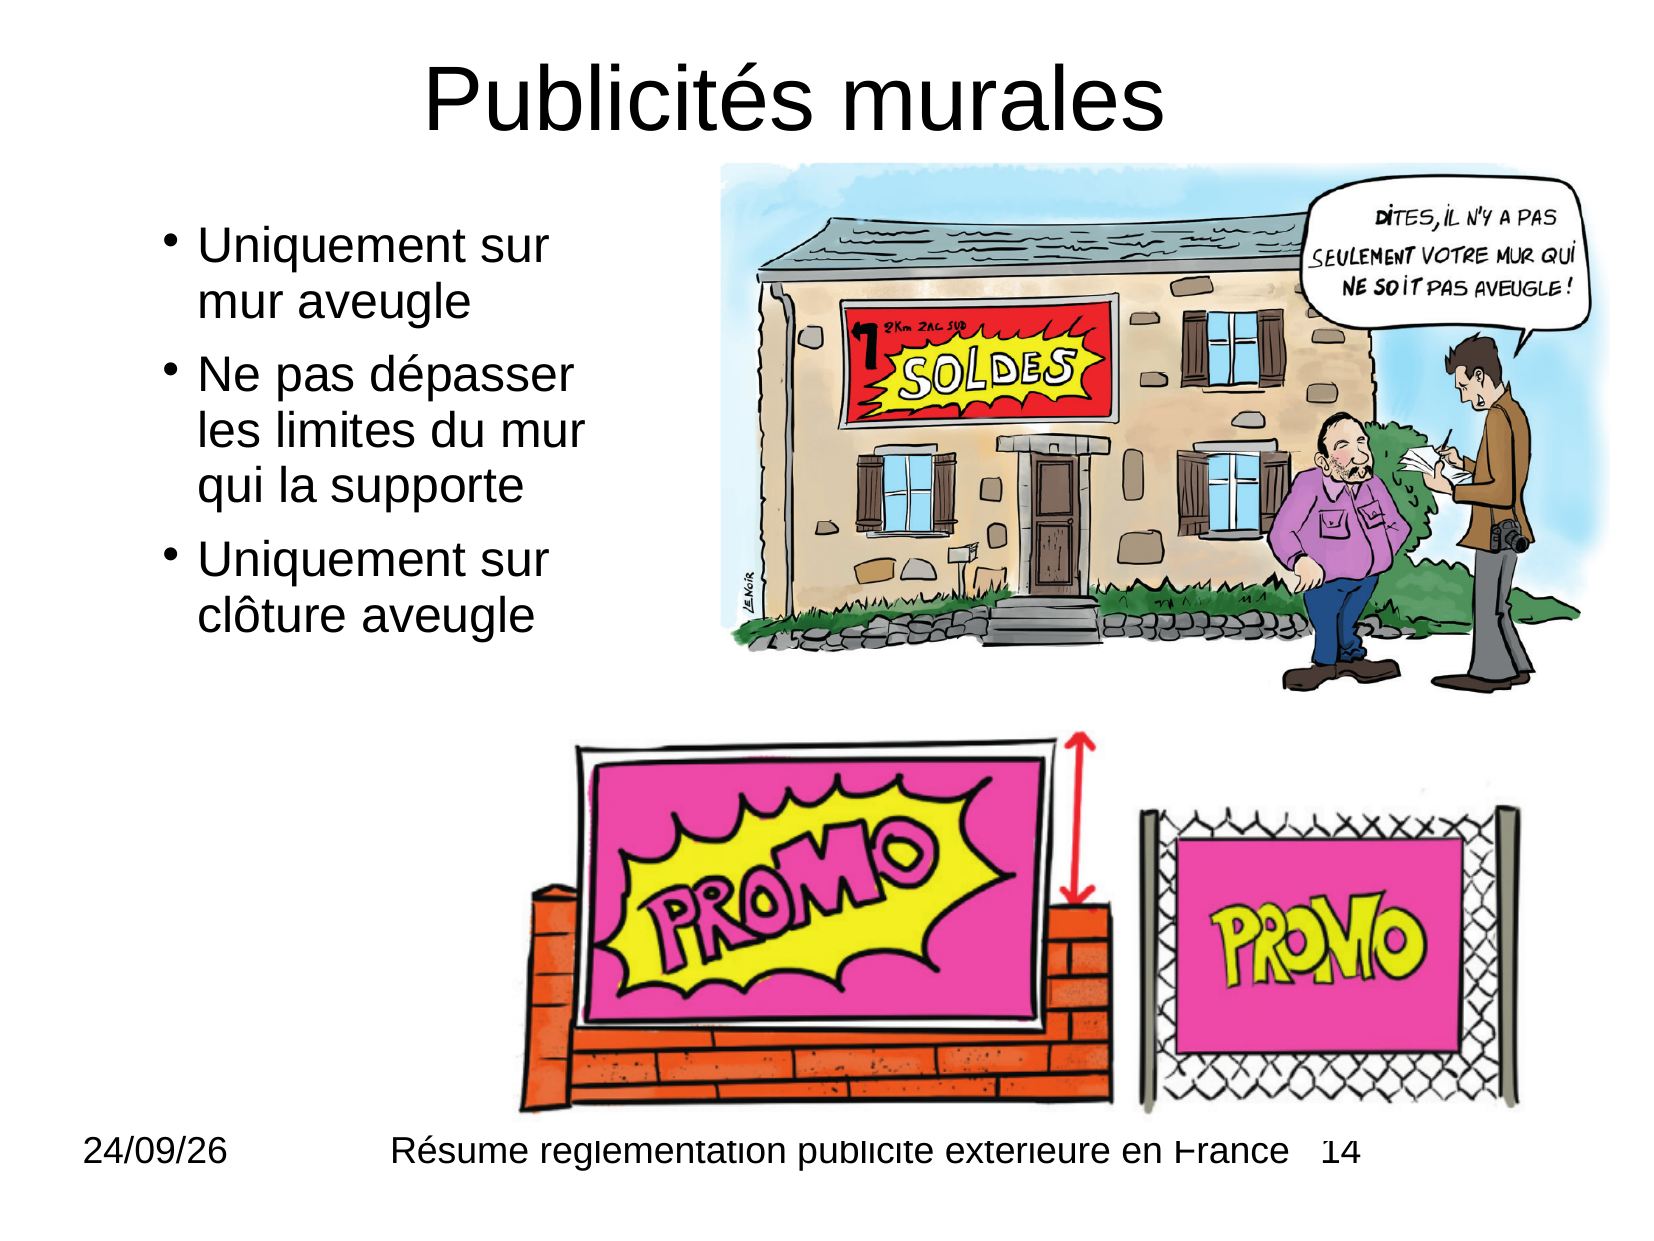

# Publicités murales
Uniquement sur mur aveugle
Ne pas dépasser les limites du mur qui la supporte
Uniquement sur clôture aveugle
Résumé réglementation publicité extérieure en France
14